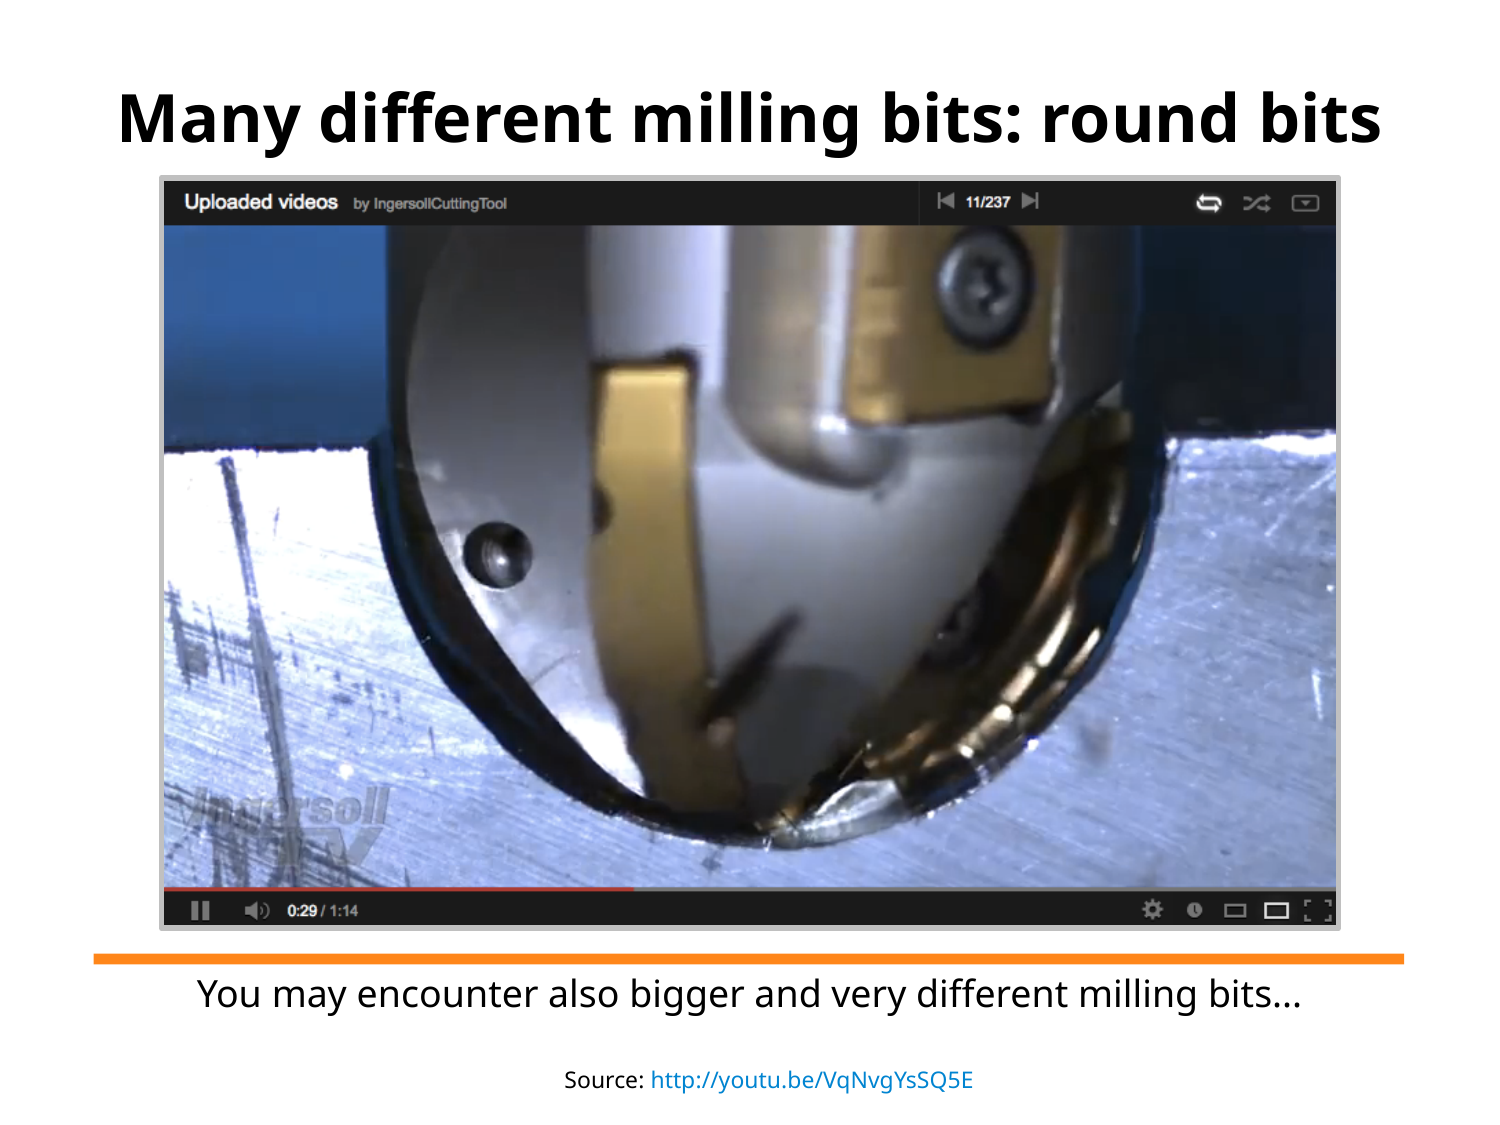

# Many different milling bits: round bits
You may encounter also bigger and very different milling bits...
Source: http://youtu.be/VqNvgYsSQ5E